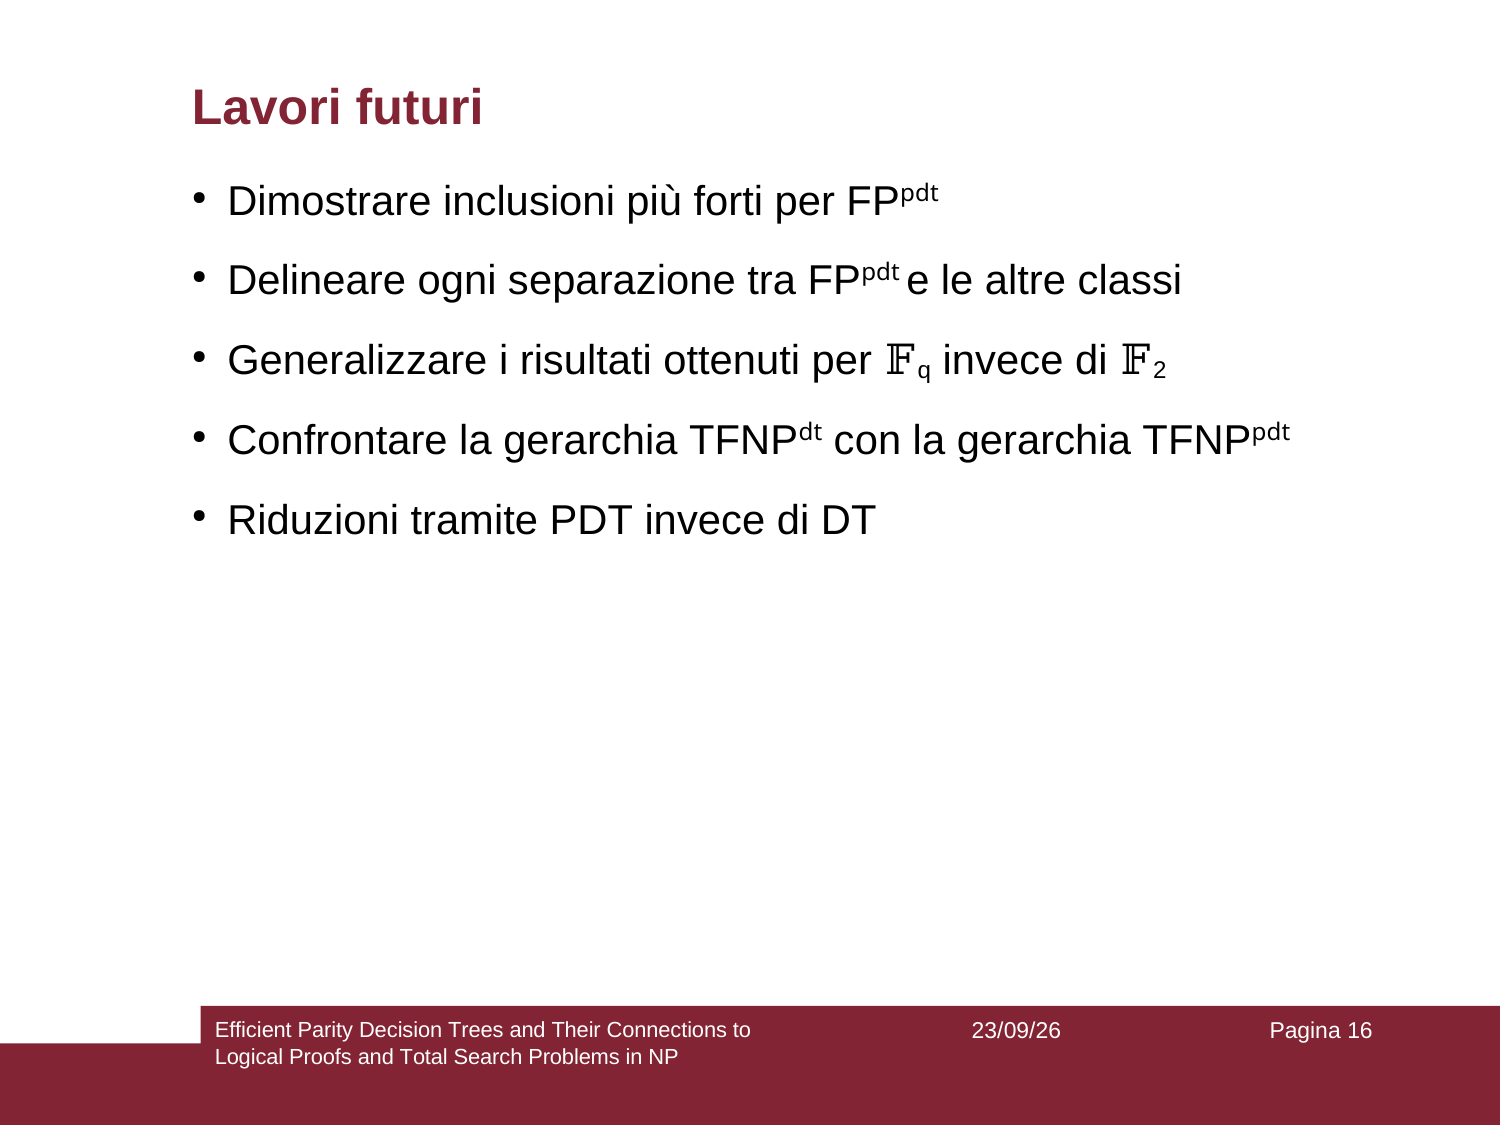

Lavori futuri
Ul
Dimostrare inclusioni più forti per FPpdt
Delineare ogni separazione tra FPpdt e le altre classi
Generalizzare i risultati ottenuti per 𝔽q invece di 𝔽2
Confrontare la gerarchia TFNPdt con la gerarchia TFNPpdt
Riduzioni tramite PDT invece di DT
Efficient Parity Decision Trees and Their Connections to Logical Proofs and Total Search Problems in NP
Pagina